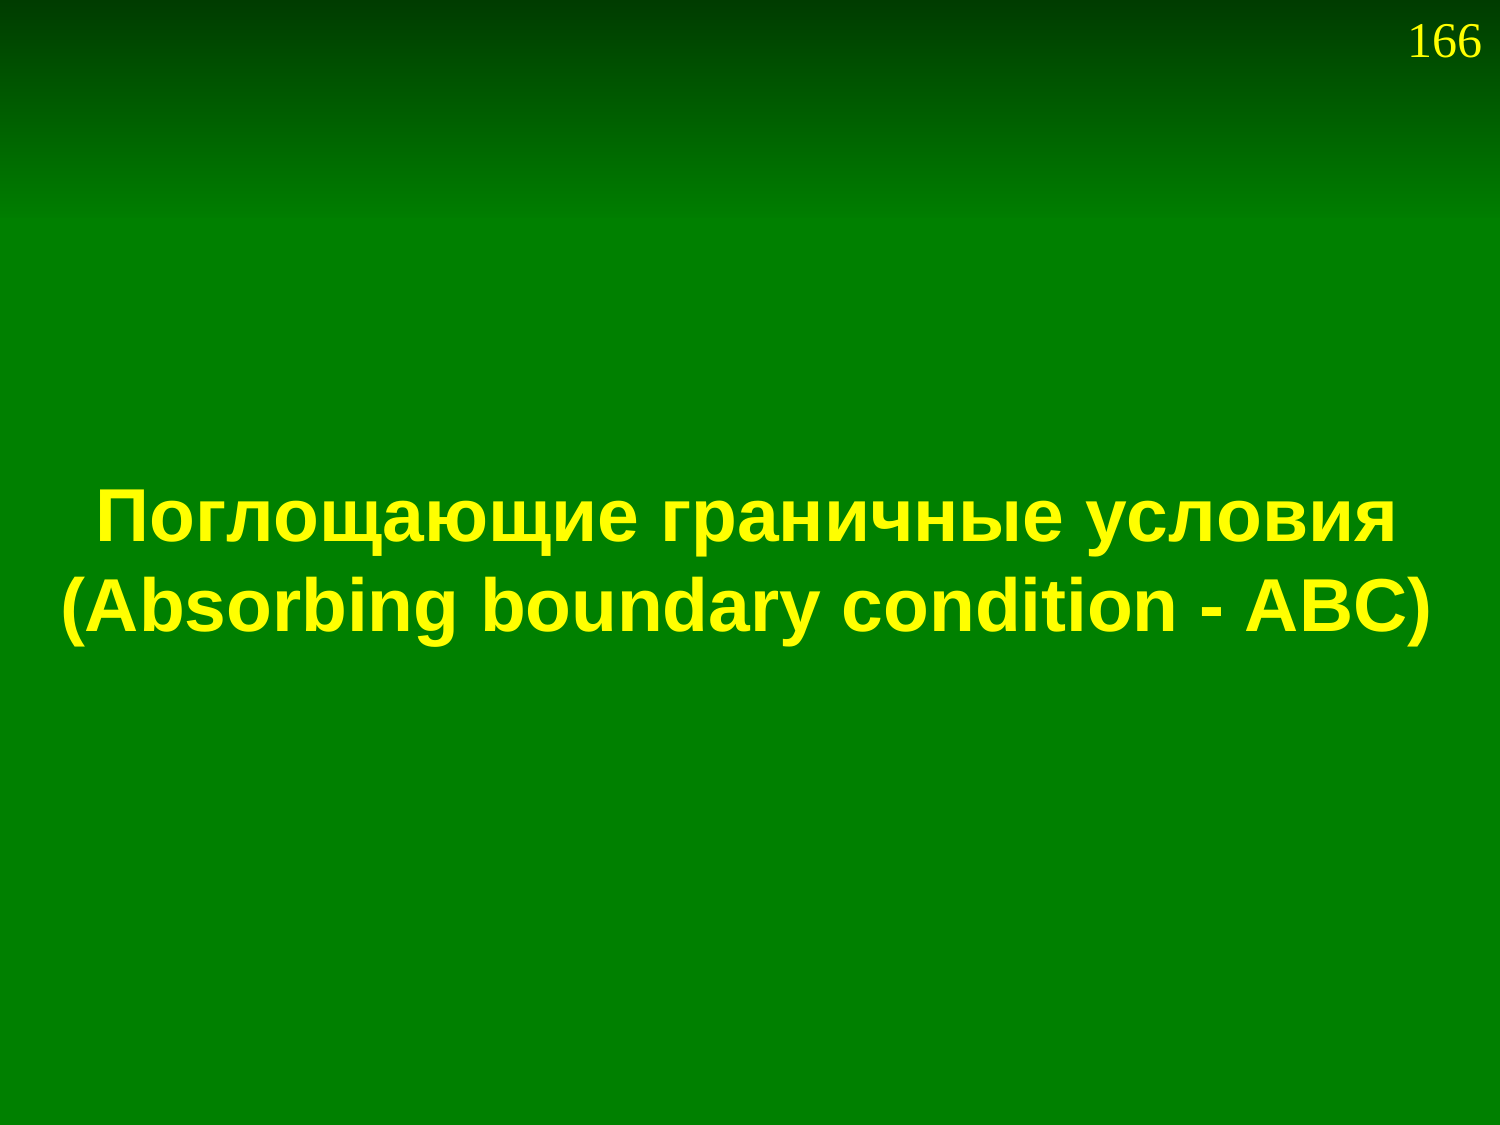

# Поглощающие граничные условия (Absorbing boundary condition - ABC)